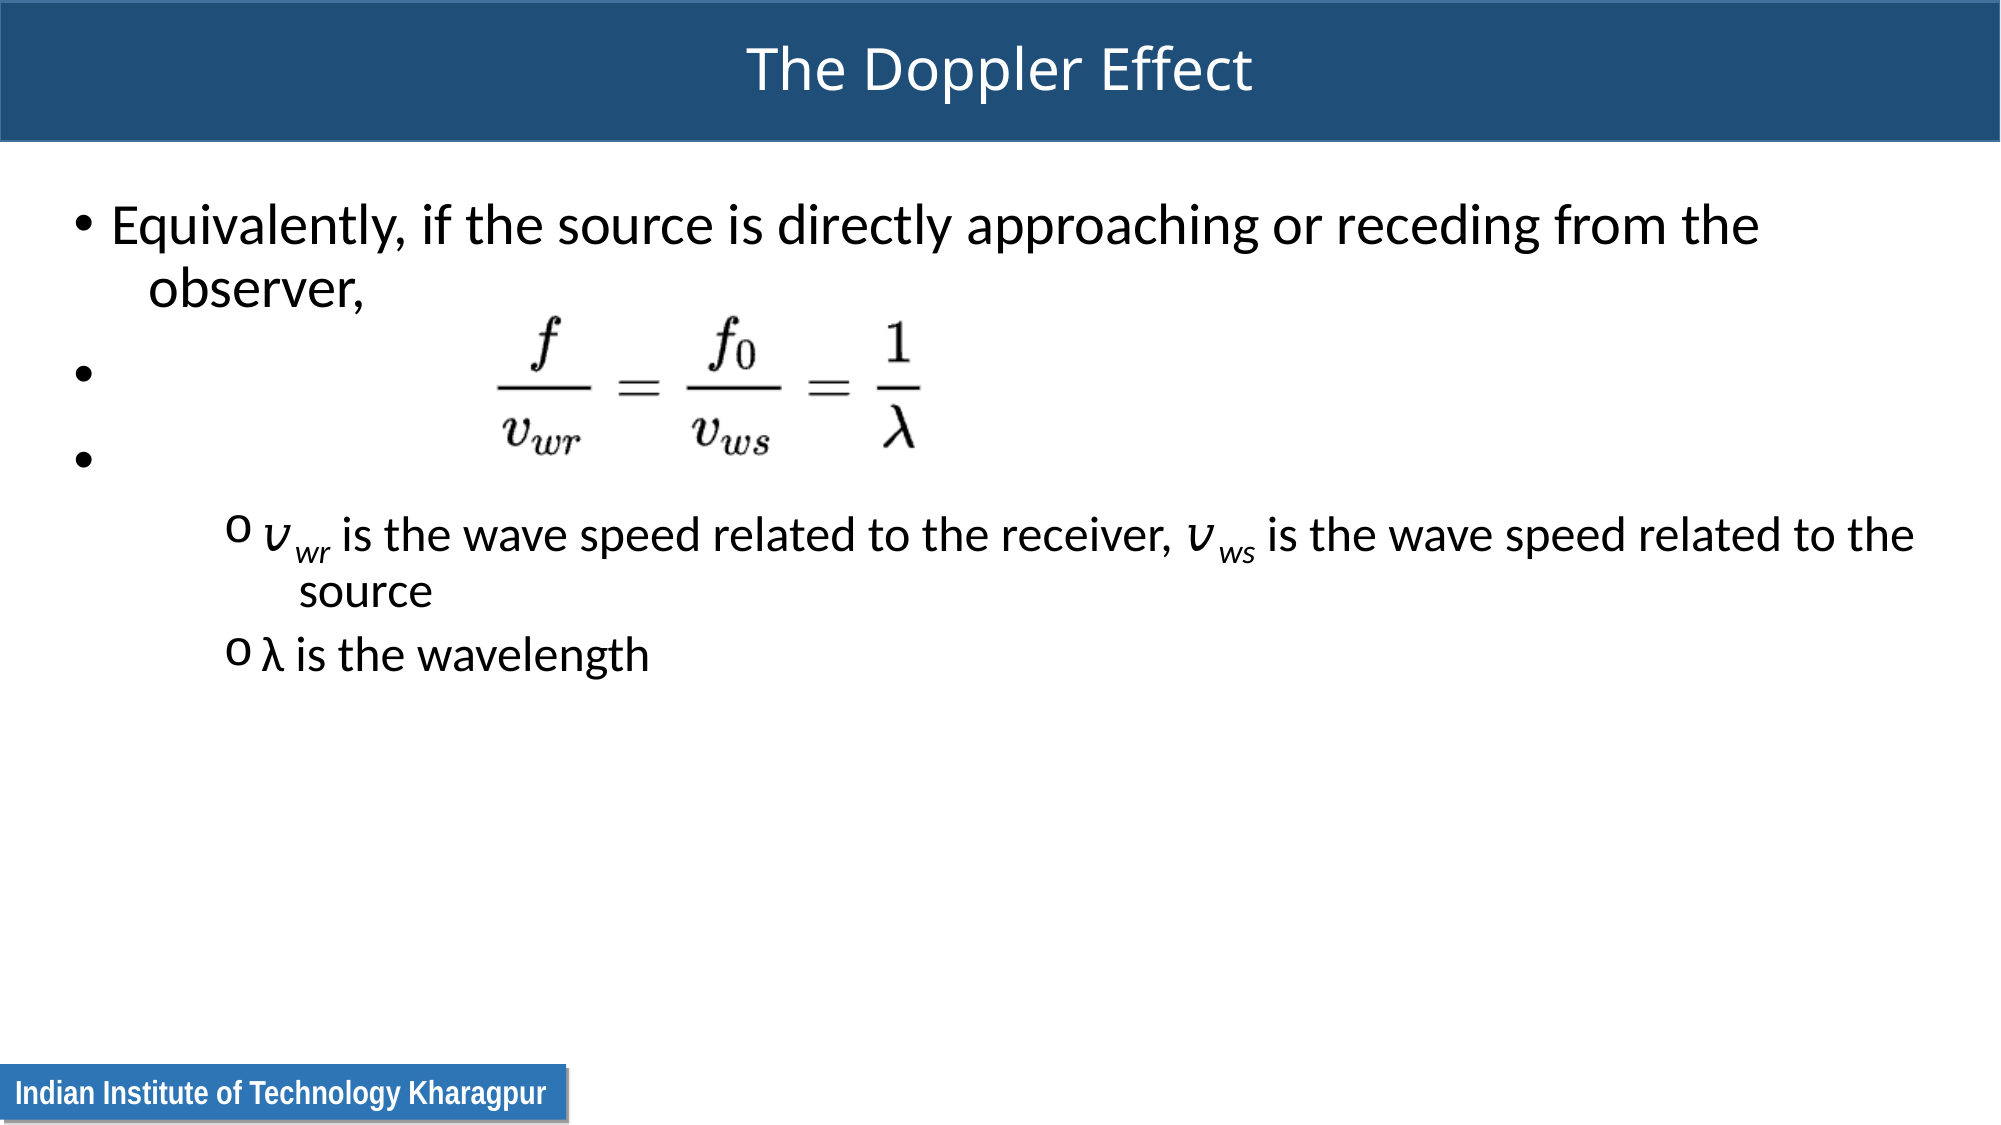

The Doppler Effect
# Equivalently, if the source is directly approaching or receding from the observer,
𝑣wr is the wave speed related to the receiver, 𝑣ws is the wave speed related to the source
λ is the wavelength